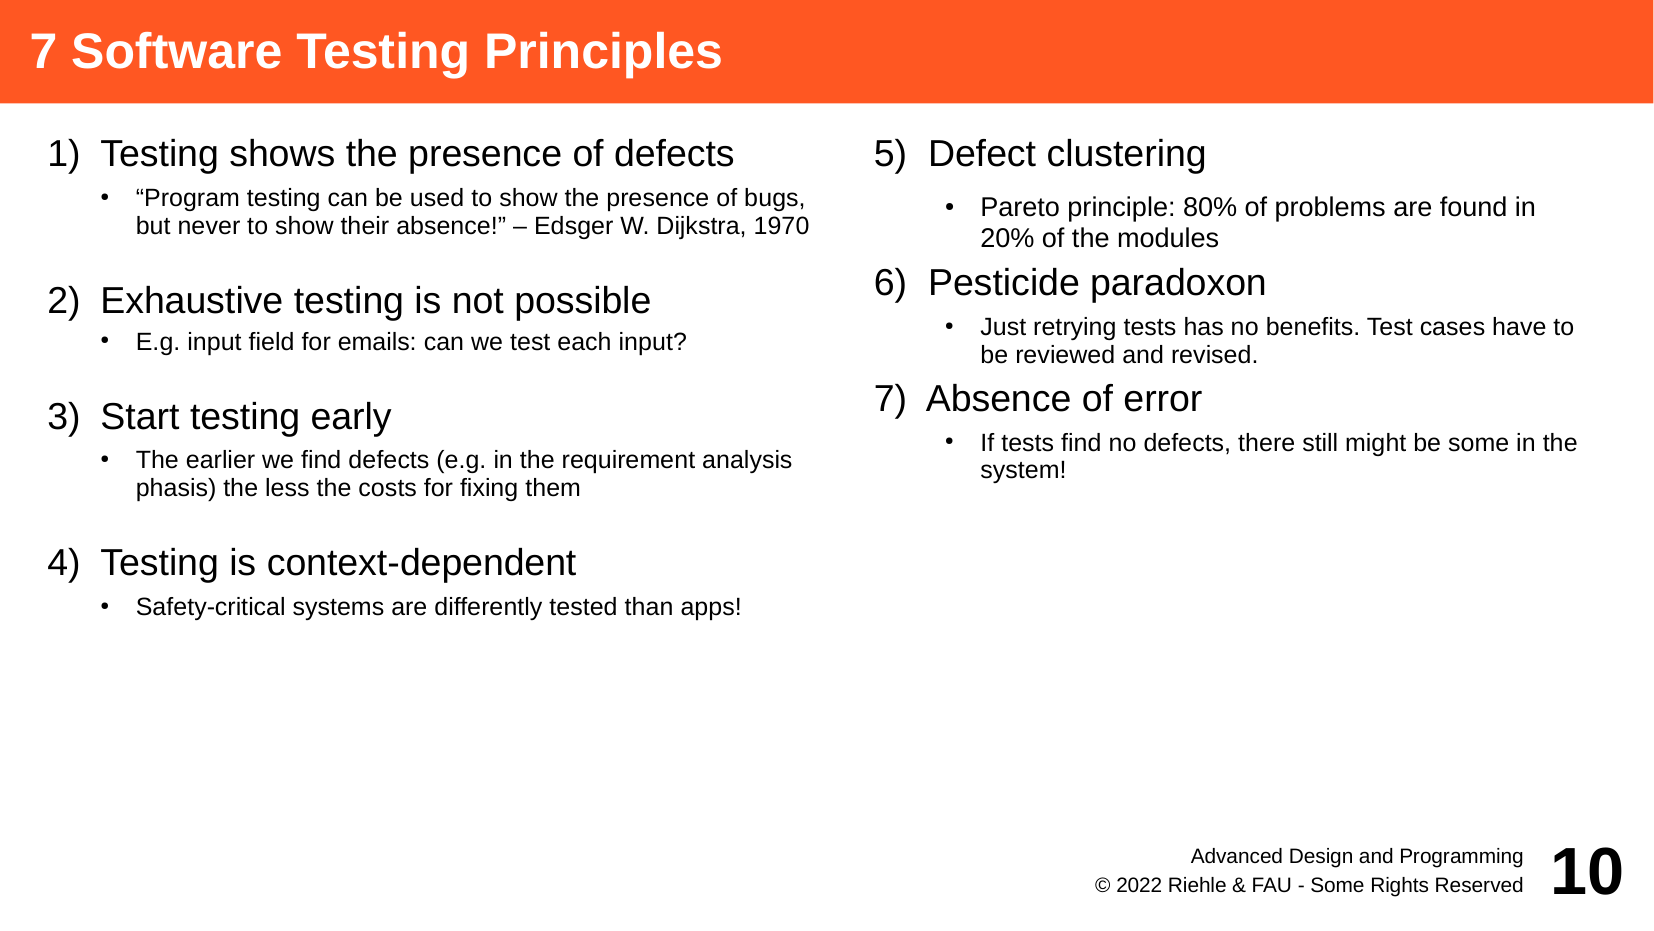

# 7 Software Testing Principles
Testing shows the presence of defects
“Program testing can be used to show the presence of bugs, but never to show their absence!” – Edsger W. Dijkstra, 1970
Exhaustive testing is not possible
E.g. input field for emails: can we test each input?
Start testing early
The earlier we find defects (e.g. in the requirement analysis phasis) the less the costs for fixing them
Testing is context-dependent
Safety-critical systems are differently tested than apps!
5) Defect clustering
Pareto principle: 80% of problems are found in 20% of the modules
6) Pesticide paradoxon
Just retrying tests has no benefits. Test cases have to be reviewed and revised.
7) Absence of error
If tests find no defects, there still might be some in the system!
Advanced Design and Programming
10
© 2022 Riehle & FAU - Some Rights Reserved